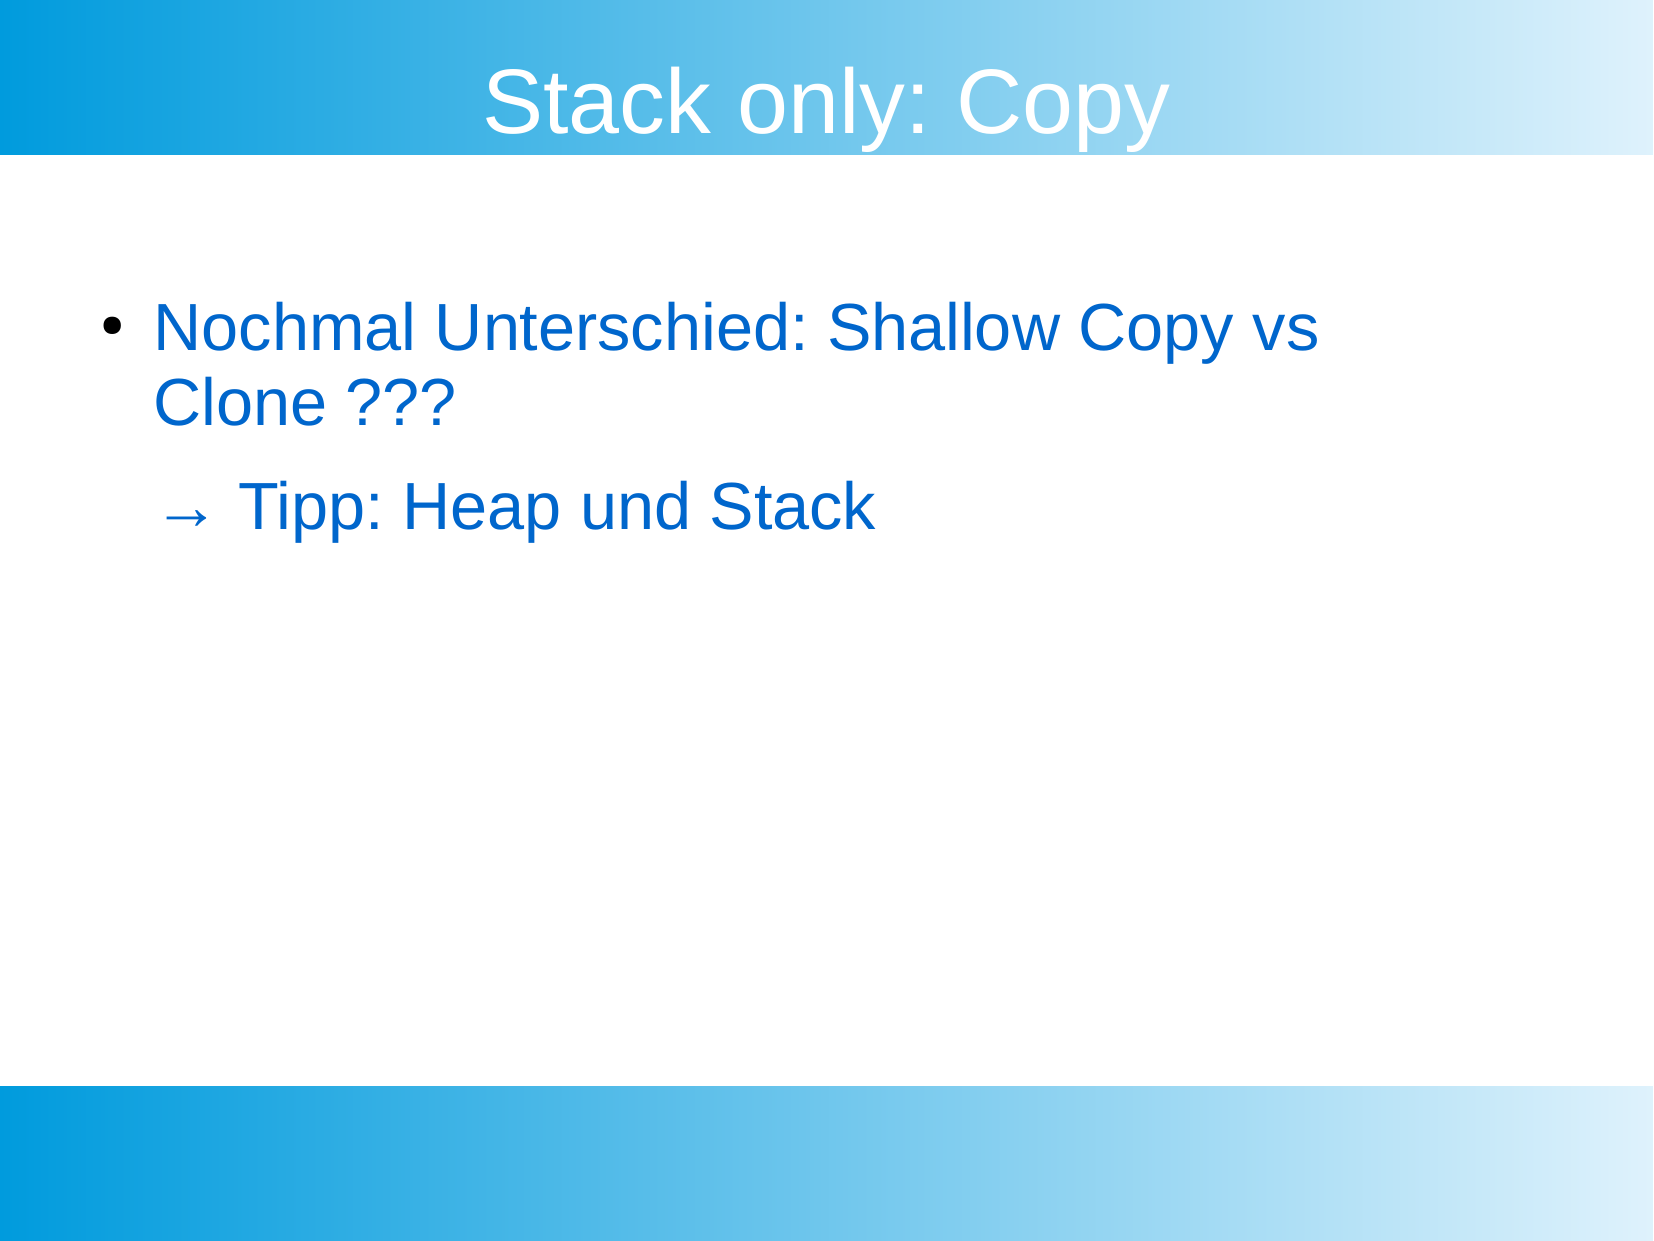

# Stack only: Copy
Nochmal Unterschied: Shallow Copy vs Clone ???
→ Tipp: Heap und Stack